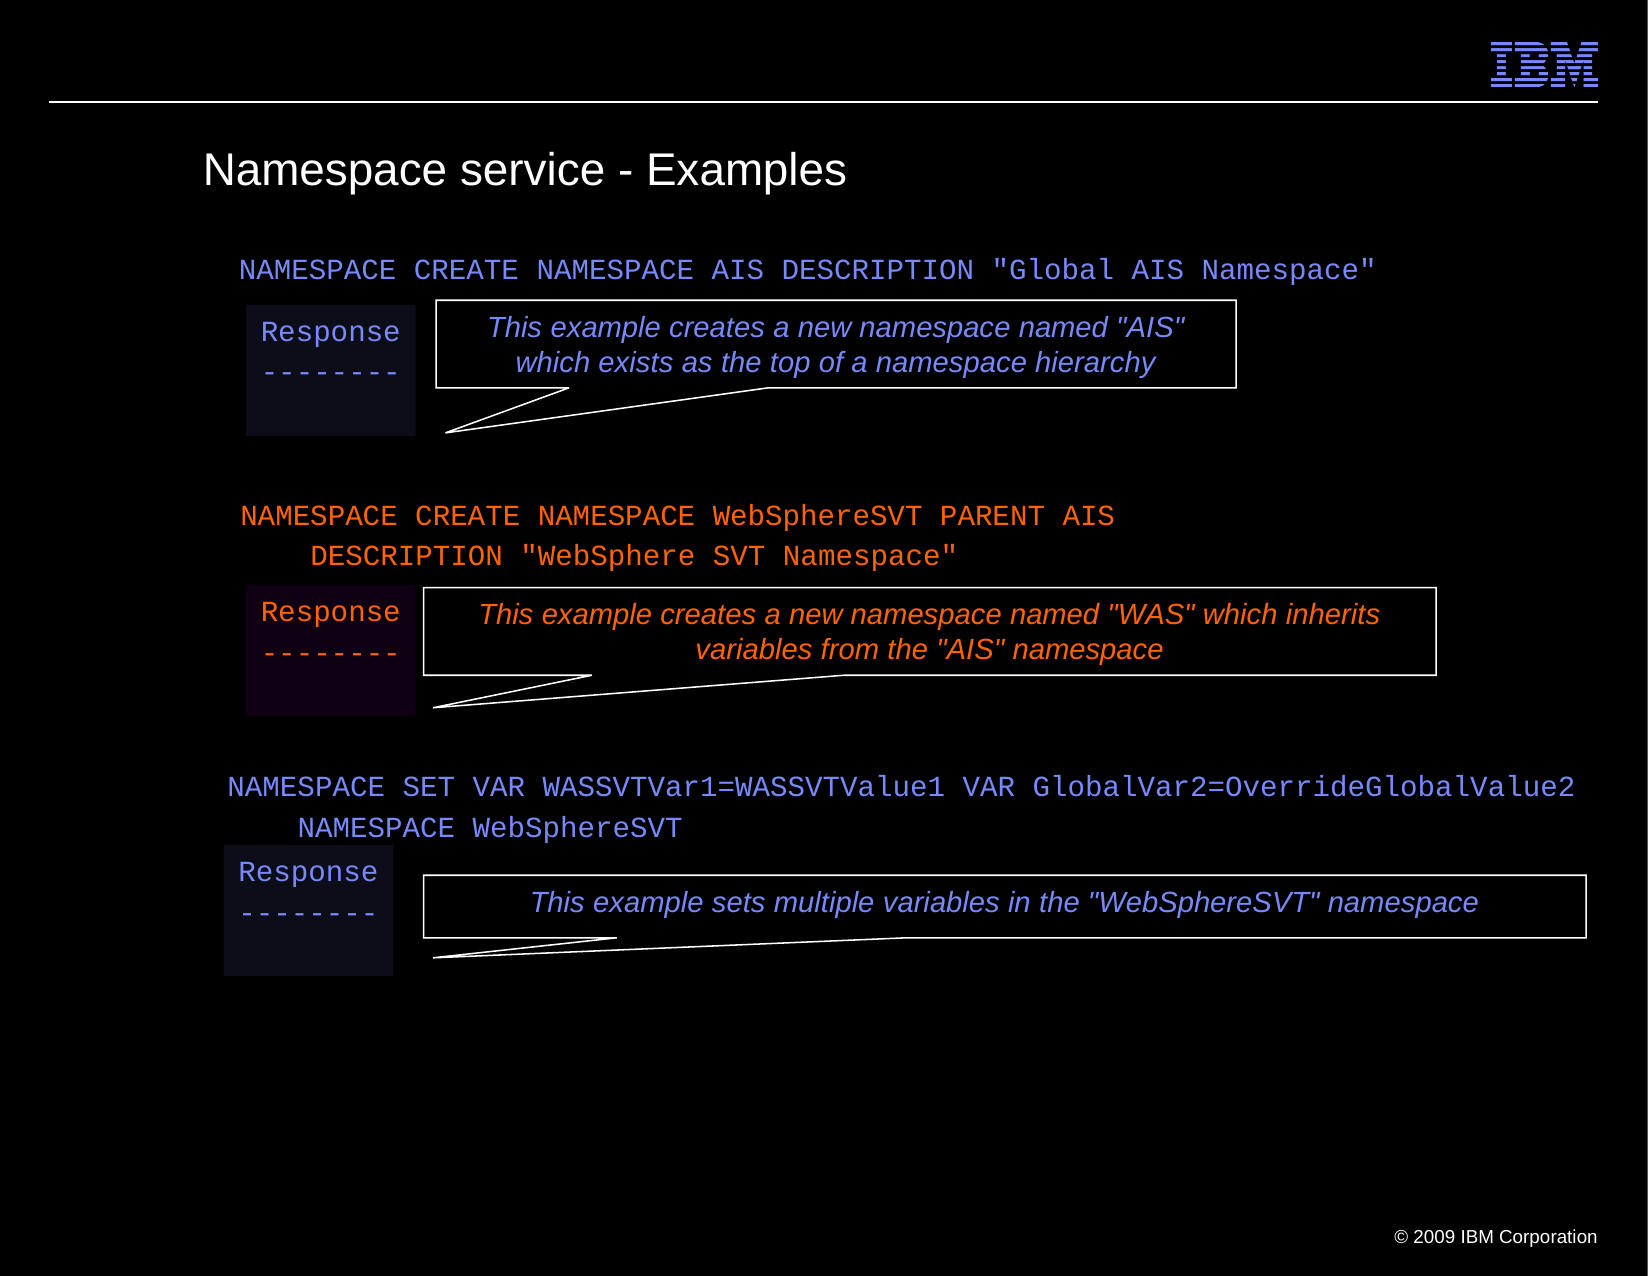

# Namespace service - Examples
NAMESPACE CREATE NAMESPACE AIS DESCRIPTION "Global AIS Namespace"
This example creates a new namespace named "AIS" which exists as the top of a namespace hierarchy
Response
--------
NAMESPACE CREATE NAMESPACE WebSphereSVT PARENT AIS
 DESCRIPTION "WebSphere SVT Namespace"
Response
--------
This example creates a new namespace named "WAS" which inherits variables from the "AIS" namespace
NAMESPACE SET VAR WASSVTVar1=WASSVTValue1 VAR GlobalVar2=OverrideGlobalValue2
 NAMESPACE WebSphereSVT
Response
--------
This example sets multiple variables in the "WebSphereSVT" namespace